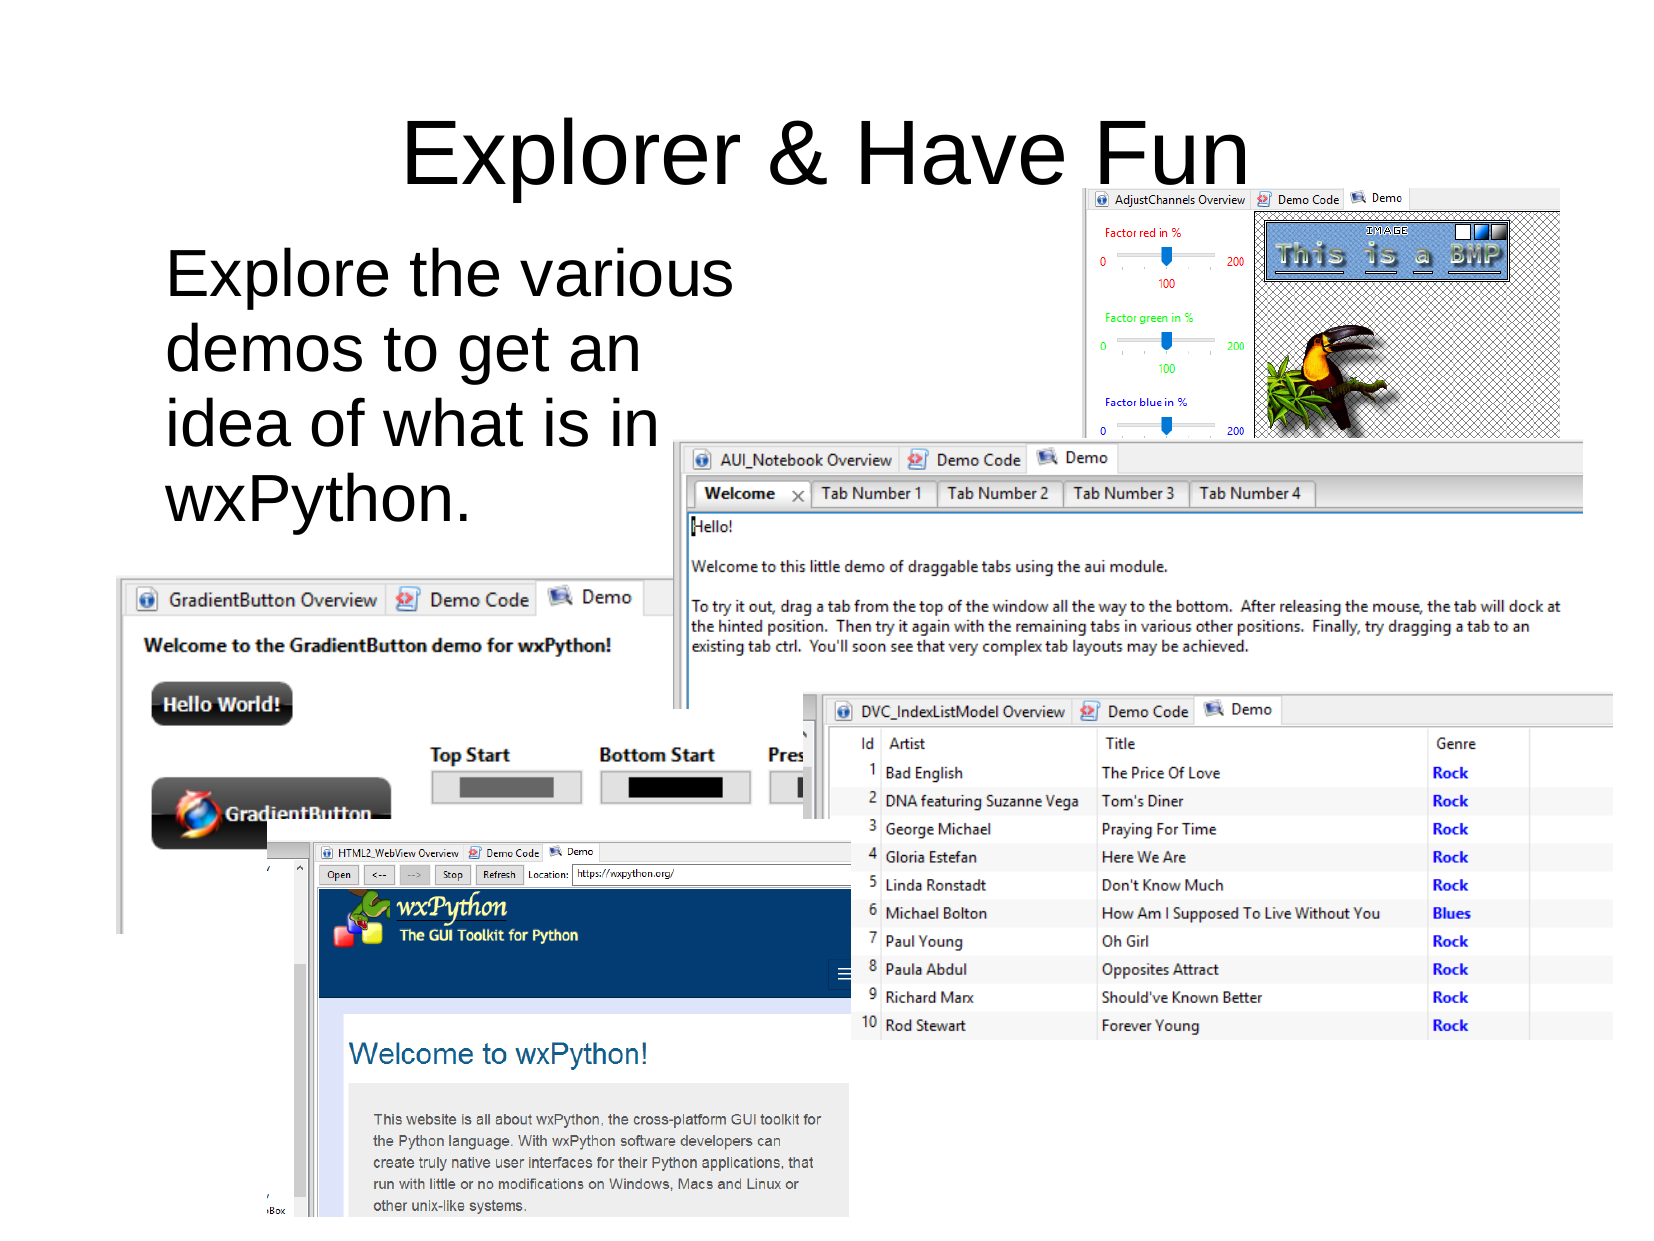

# Explorer & Have Fun
Explore the various demos to get an idea of what is in wxPython.